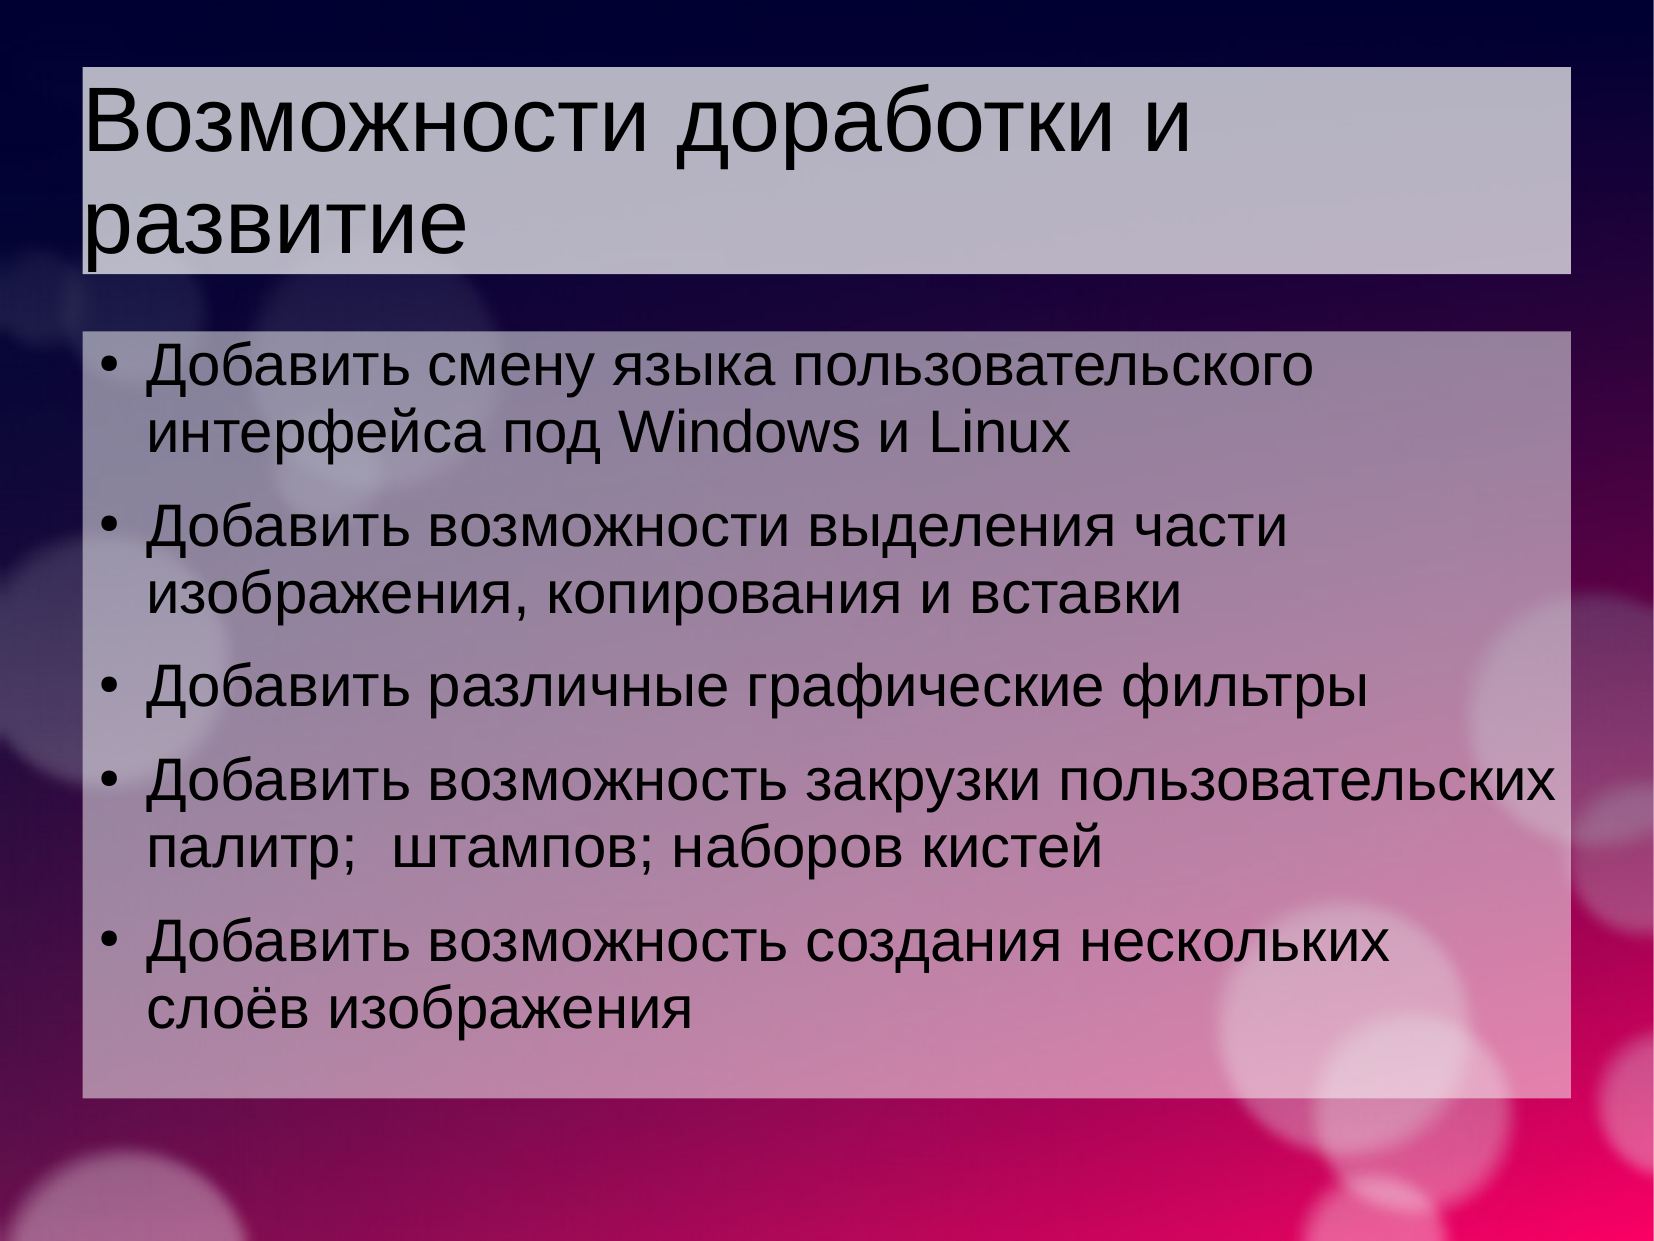

# Возможности доработки и развитие
Добавить смену языка пользовательского интерфейса под Windows и Linux
Добавить возможности выделения части изображения, копирования и вставки
Добавить различные графические фильтры
Добавить возможность закрузки пользовательских палитр; штампов; наборов кистей
Добавить возможность создания нескольких слоёв изображения